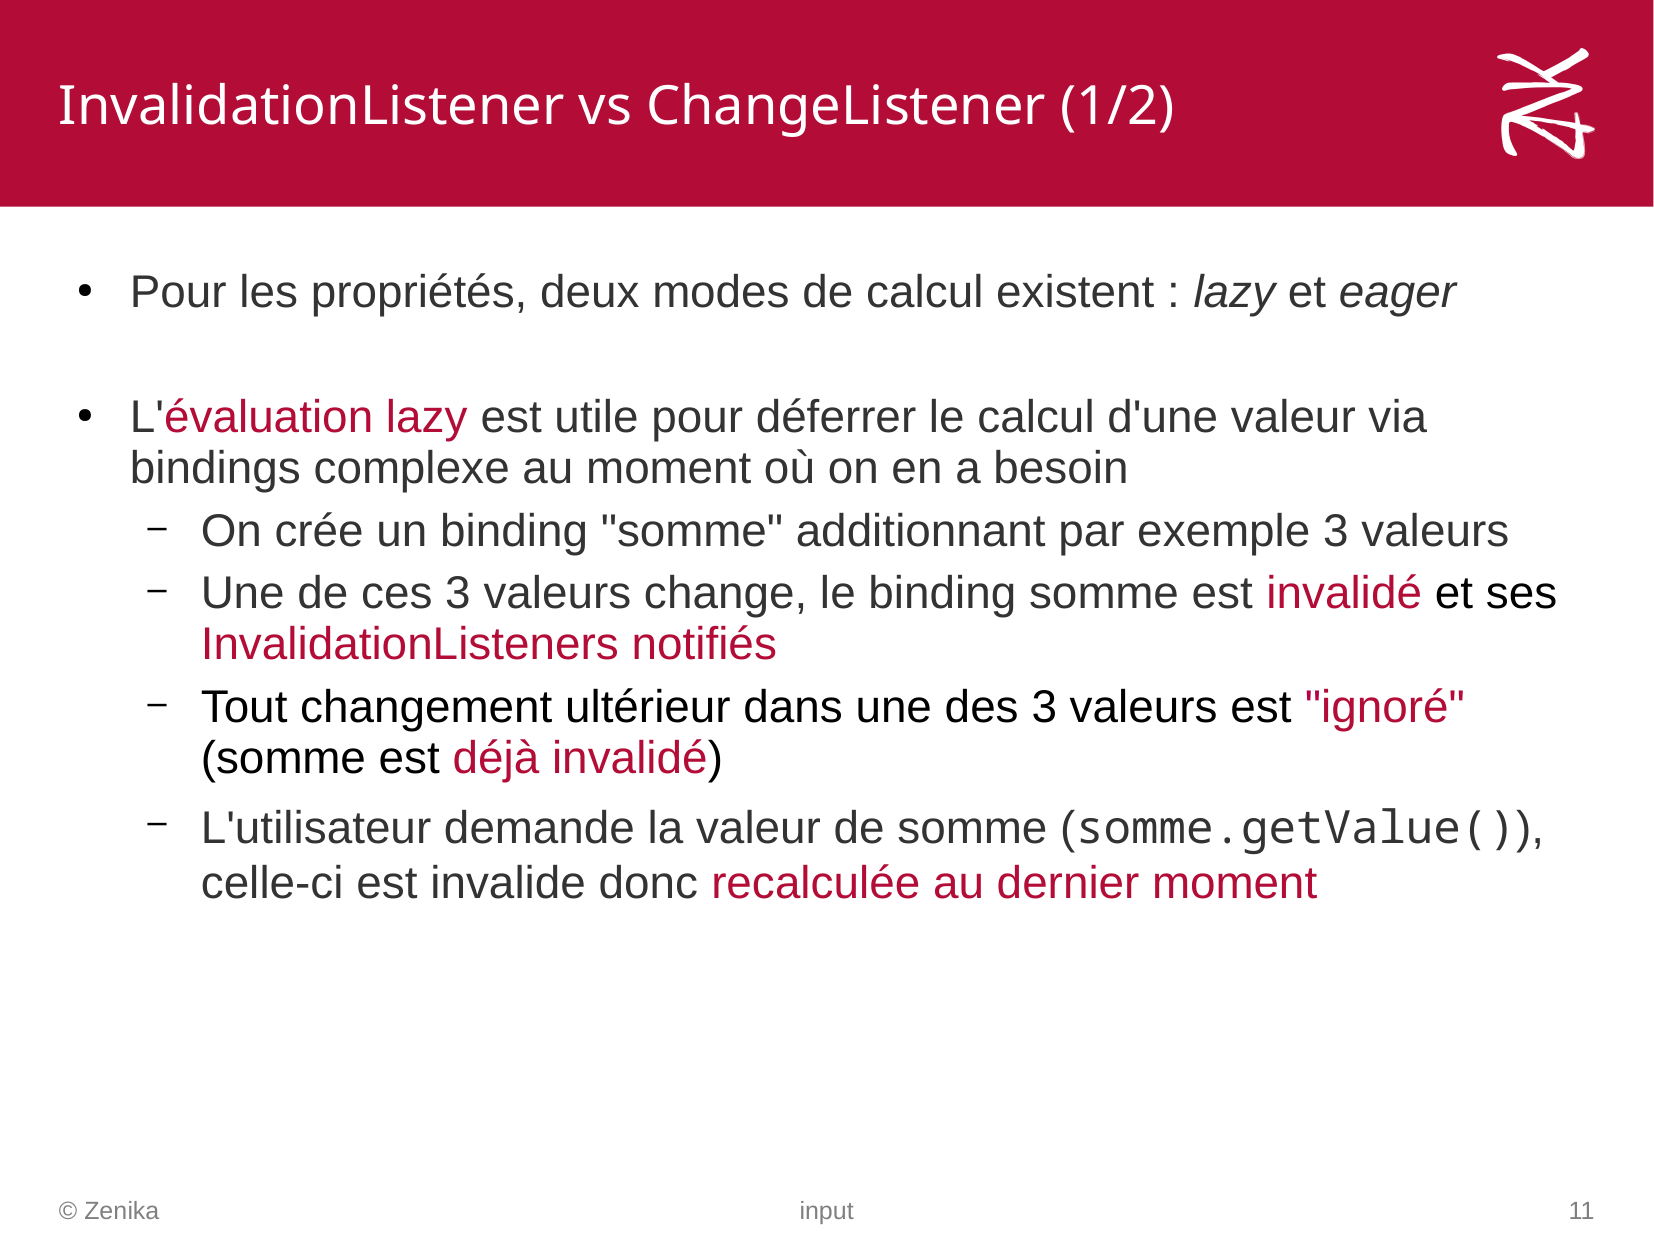

# InvalidationListener vs ChangeListener (1/2)
Pour les propriétés, deux modes de calcul existent : lazy et eager
L'évaluation lazy est utile pour déferrer le calcul d'une valeur via bindings complexe au moment où on en a besoin
On crée un binding "somme" additionnant par exemple 3 valeurs
Une de ces 3 valeurs change, le binding somme est invalidé et ses InvalidationListeners notifiés
Tout changement ultérieur dans une des 3 valeurs est "ignoré" (somme est déjà invalidé)
L'utilisateur demande la valeur de somme (somme.getValue()), celle-ci est invalide donc recalculée au dernier moment